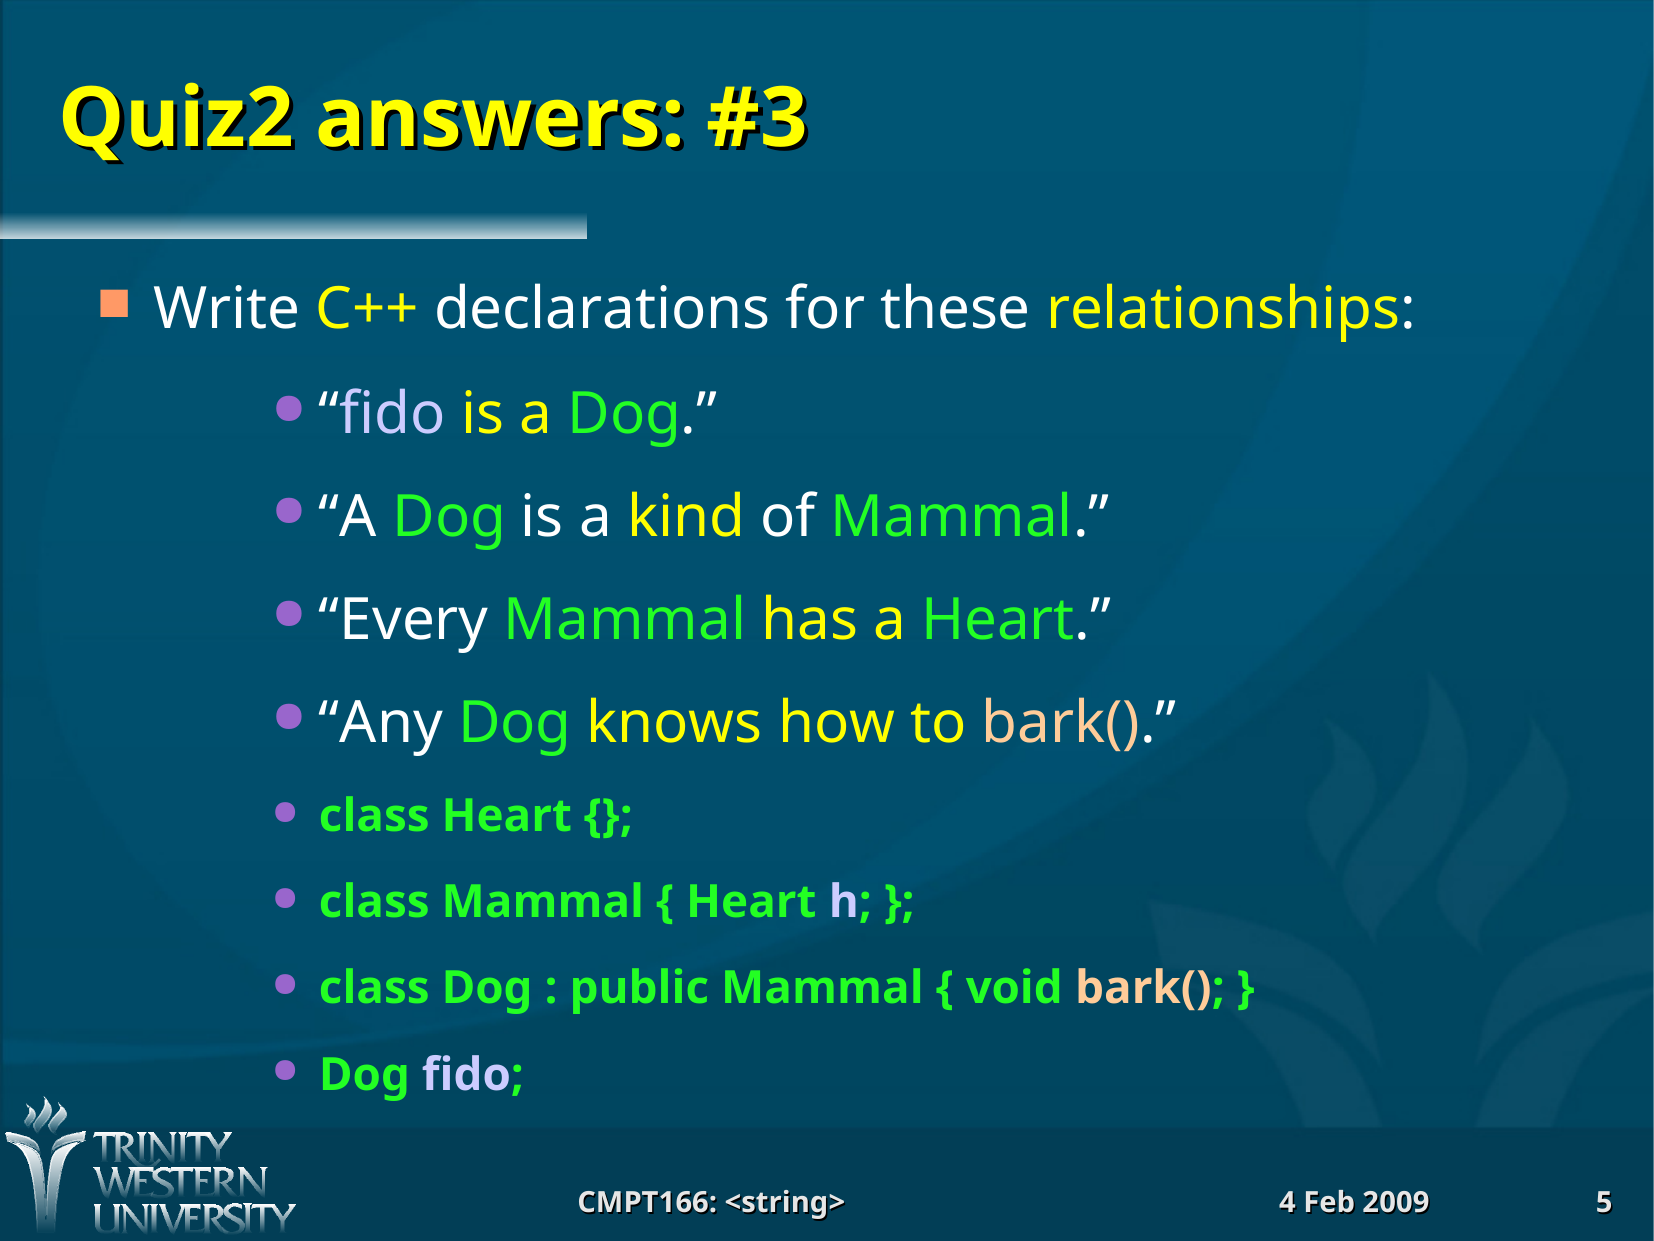

# Quiz2 answers: #3
Write C++ declarations for these relationships:
“fido is a Dog.”
“A Dog is a kind of Mammal.”
“Every Mammal has a Heart.”
“Any Dog knows how to bark().”
class Heart {};
class Mammal { Heart h; };
class Dog : public Mammal { void bark(); }
Dog fido;
CMPT166: <string>
4 Feb 2009
5